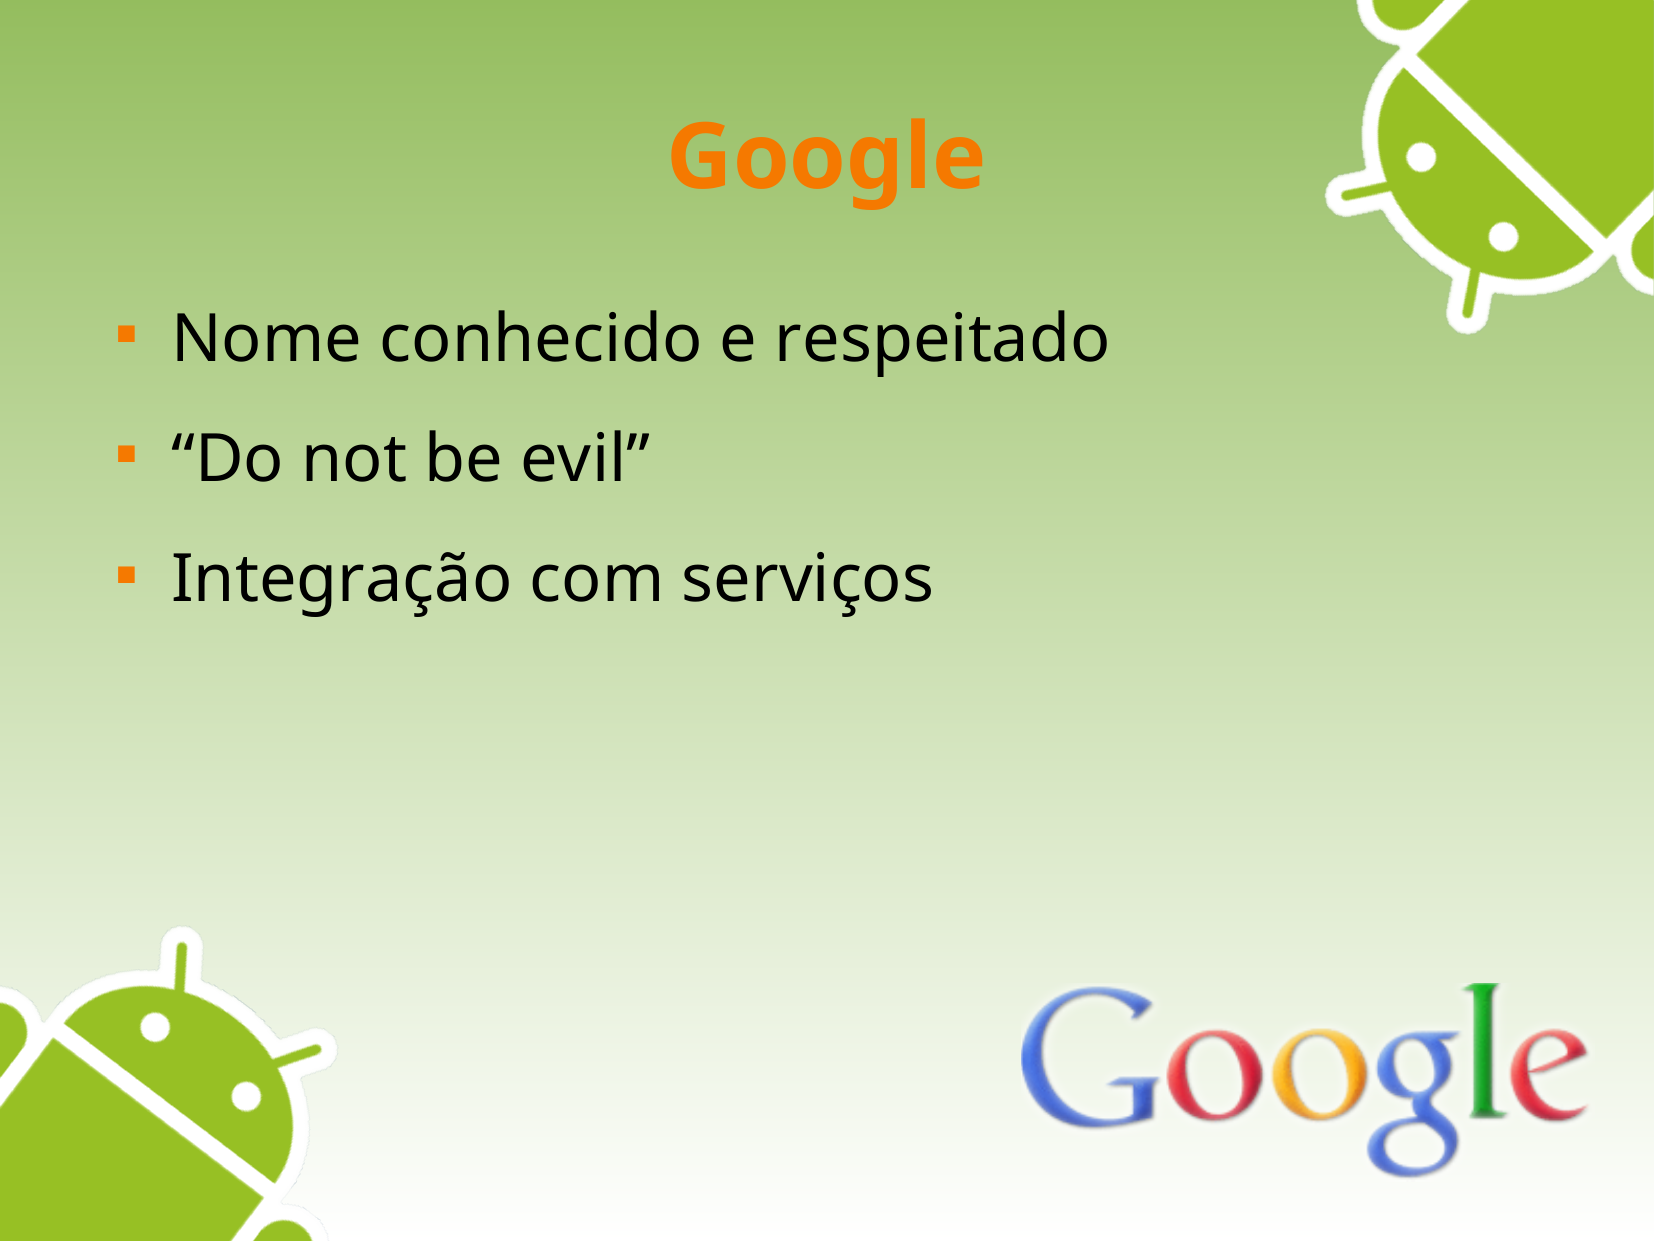

# Google
Nome conhecido e respeitado
“Do not be evil”
Integração com serviços